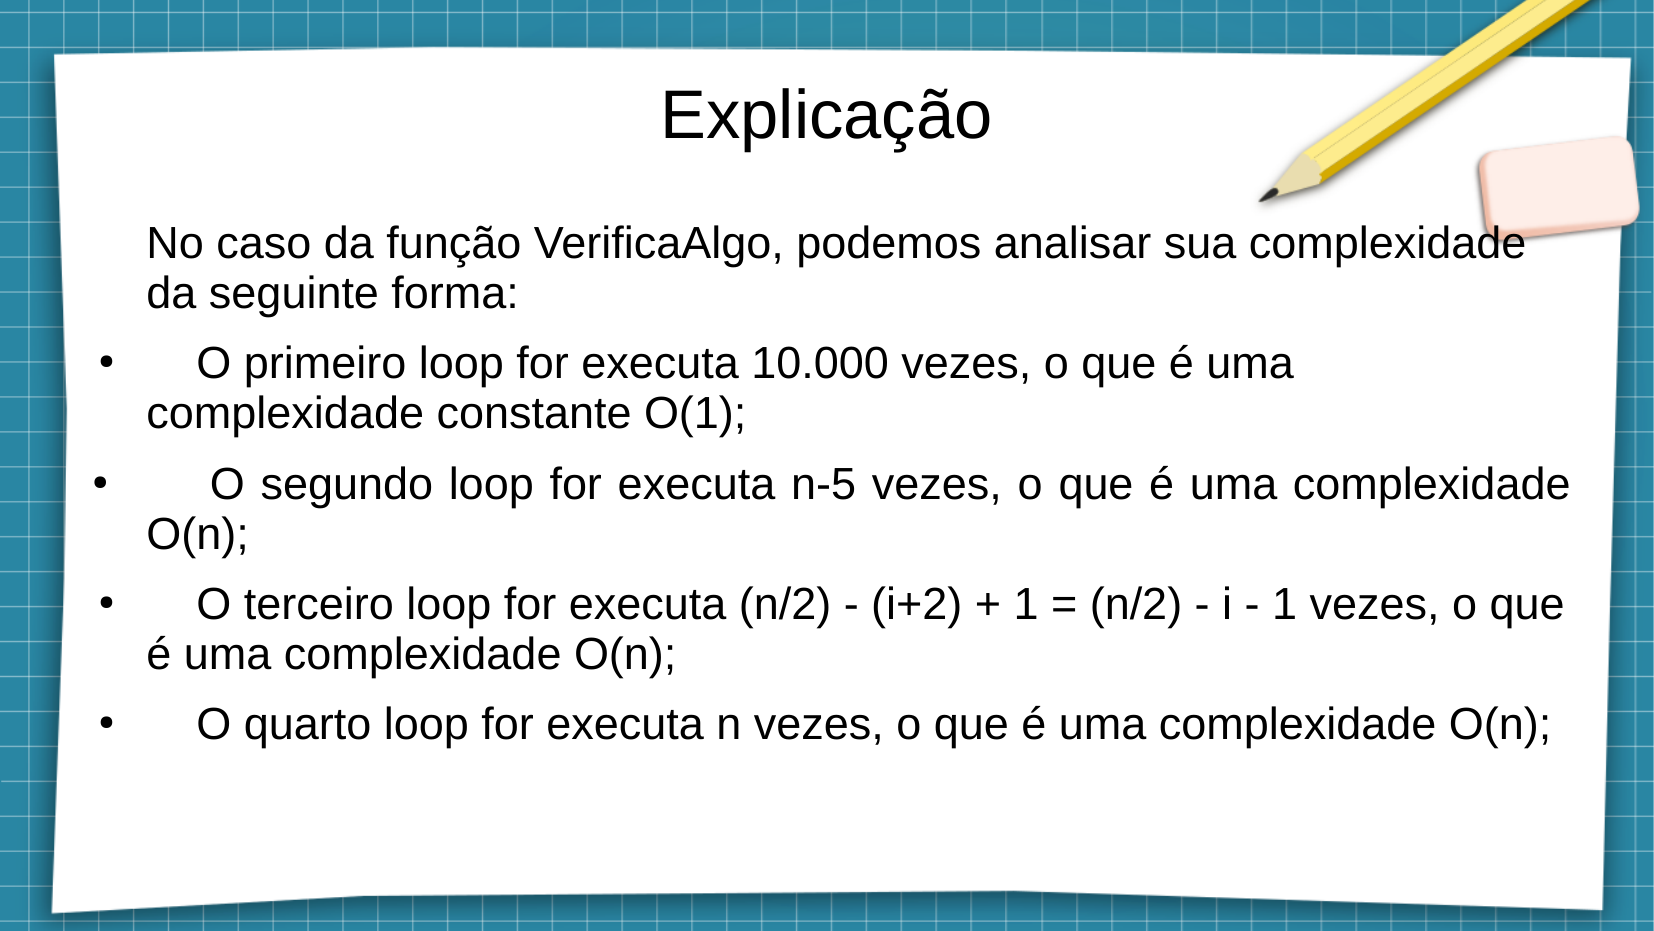

# Explicação
No caso da função VerificaAlgo, podemos analisar sua complexidade da seguinte forma:
 O primeiro loop for executa 10.000 vezes, o que é uma complexidade constante O(1);
 O segundo loop for executa n-5 vezes, o que é uma complexidade O(n);
 O terceiro loop for executa (n/2) - (i+2) + 1 = (n/2) - i - 1 vezes, o que é uma complexidade O(n);
 O quarto loop for executa n vezes, o que é uma complexidade O(n);